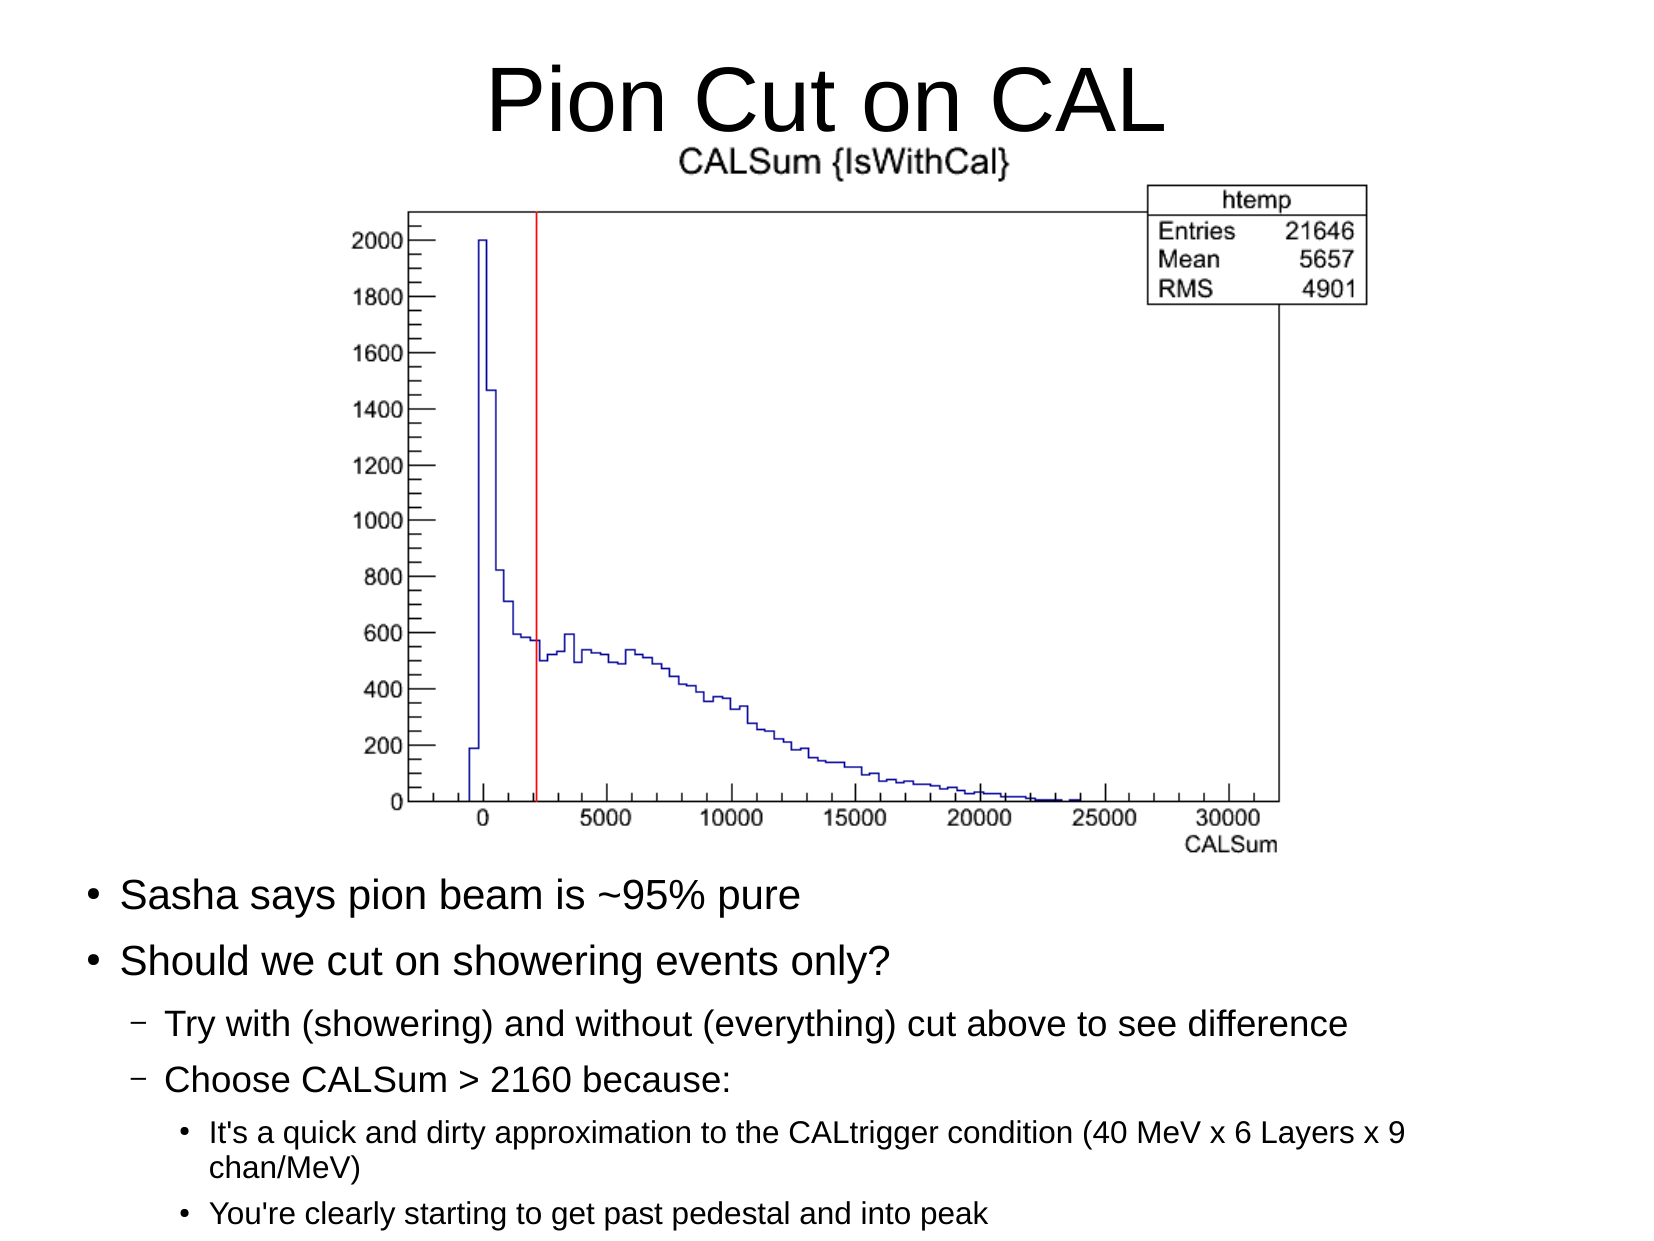

# Pion Cut on CAL
Sasha says pion beam is ~95% pure
Should we cut on showering events only?
Try with (showering) and without (everything) cut above to see difference
Choose CALSum > 2160 because:
It's a quick and dirty approximation to the CALtrigger condition (40 MeV x 6 Layers x 9 chan/MeV)
You're clearly starting to get past pedestal and into peak